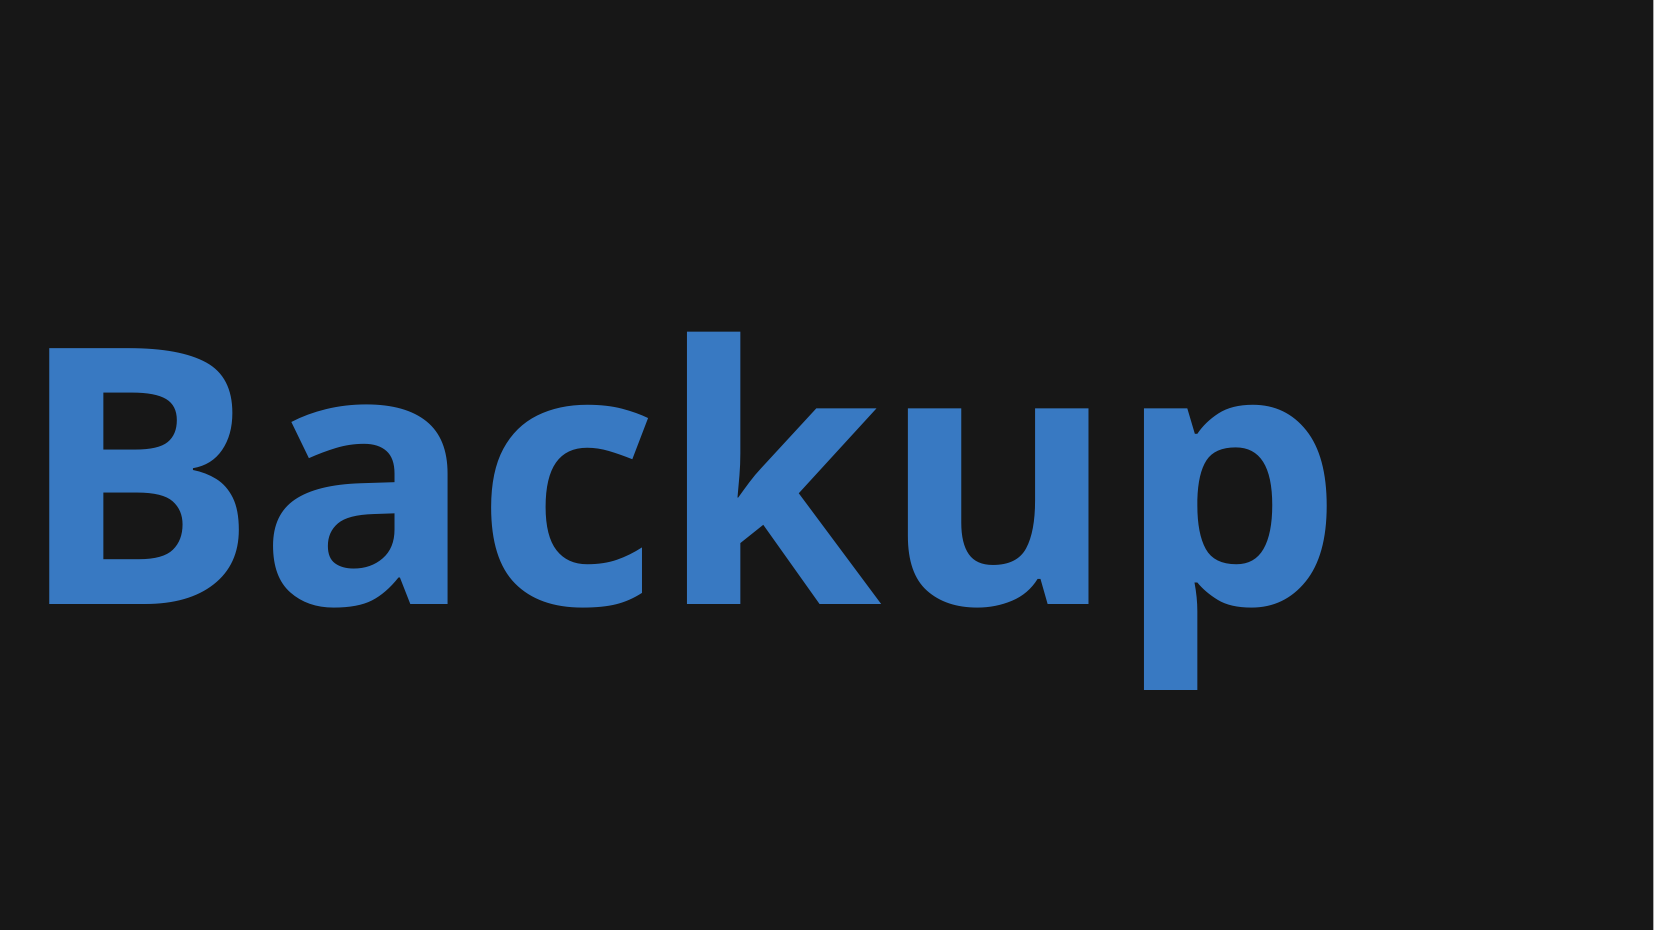

# Backup
2024-09-26
SD / UMD - Calibration Call
11